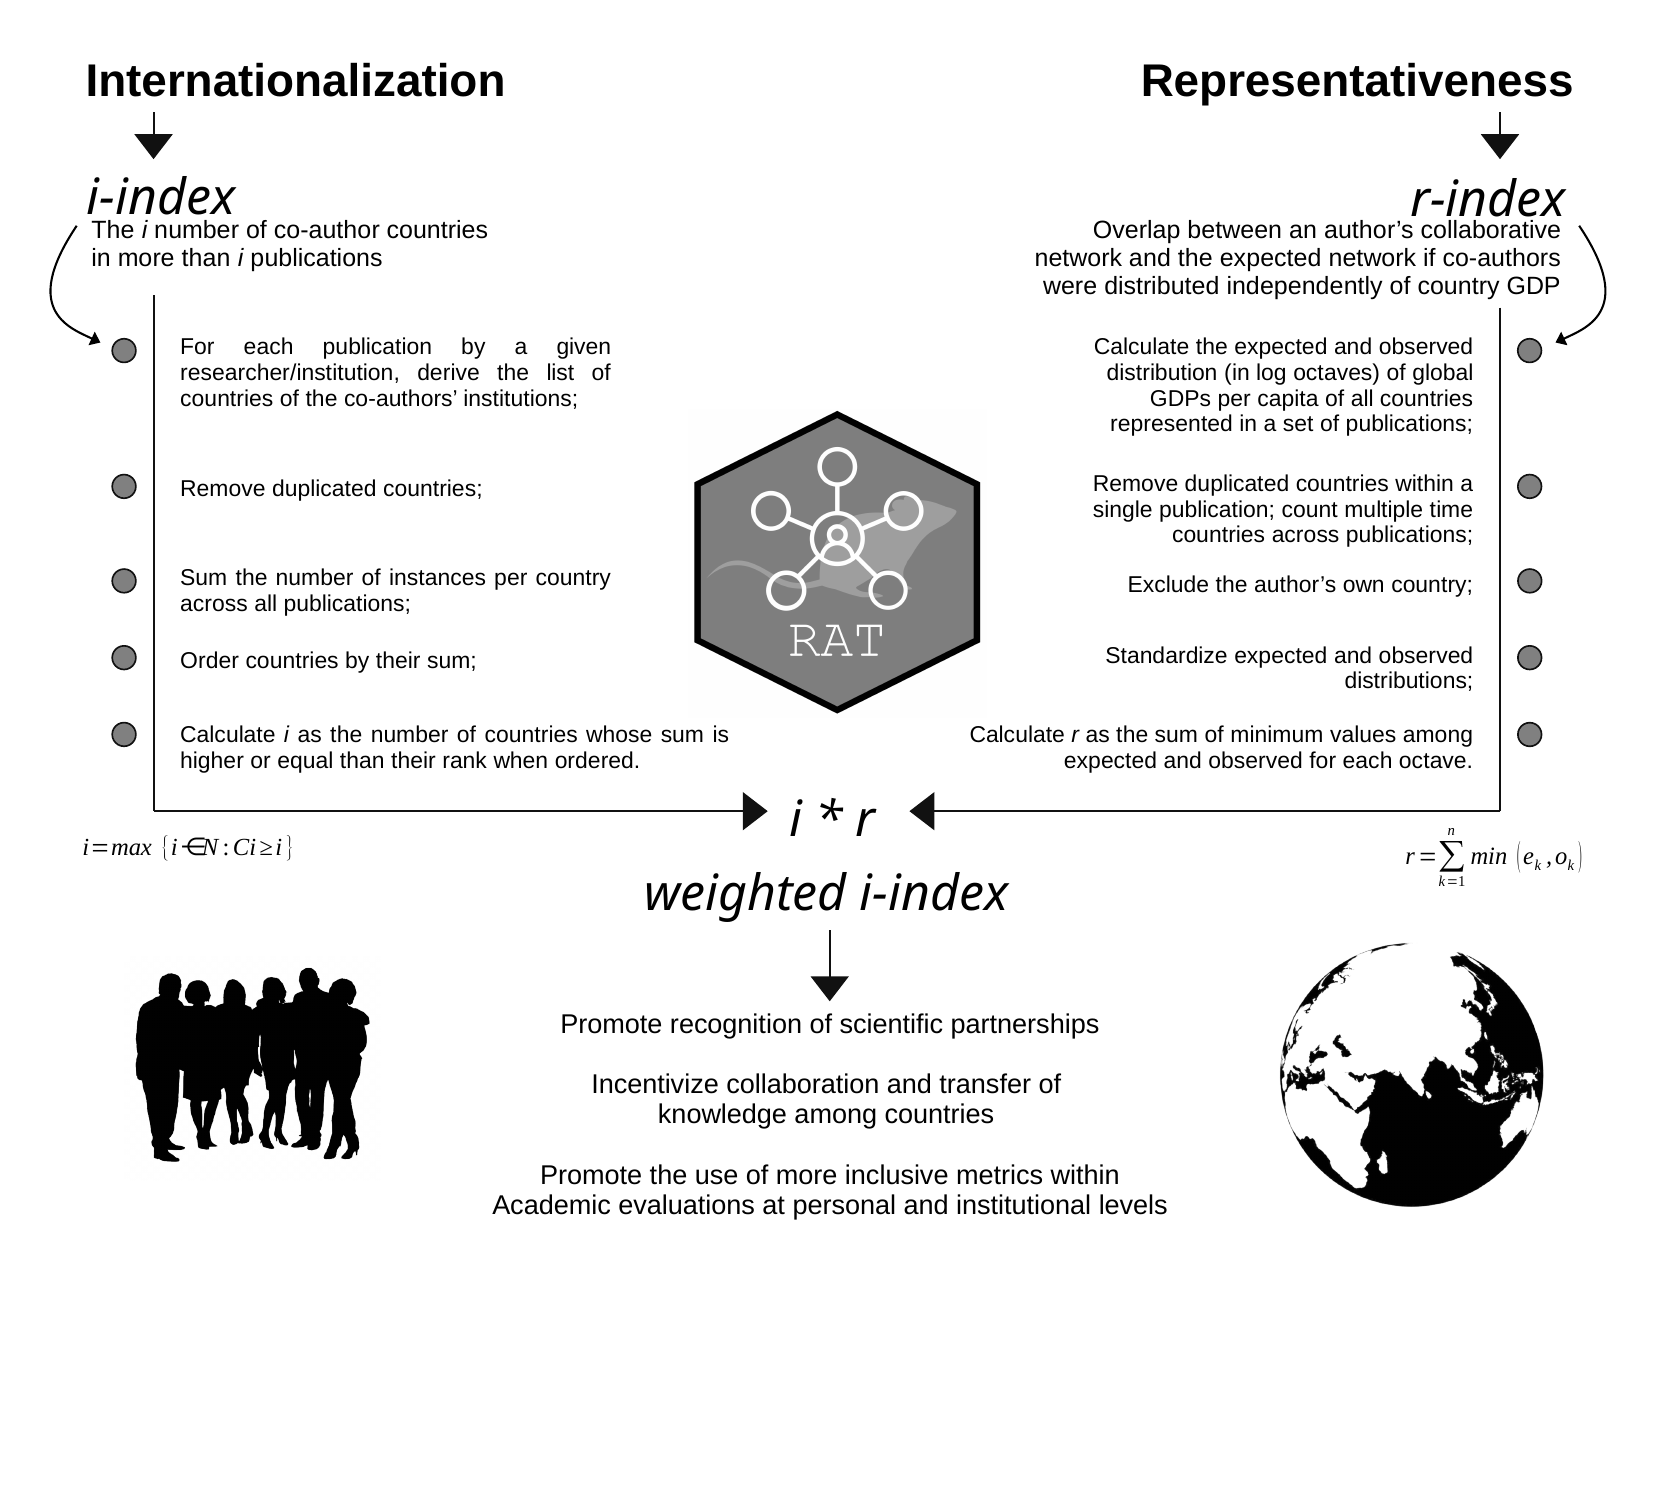

Internationalization
Representativeness
i-index
r-index
The i number of co-author countries
in more than i publications
Overlap between an author’s collaborative network and the expected network if co-authors were distributed independently of country GDP
For each publication by a given researcher/institution, derive the list of countries of the co-authors’ institutions;
Calculate the expected and observed distribution (in log octaves) of global GDPs per capita of all countries represented in a set of publications;
Remove duplicated countries within a single publication; count multiple time countries across publications;
Remove duplicated countries;
Sum the number of instances per country across all publications;
Exclude the author’s own country;
Standardize expected and observed distributions;
Order countries by their sum;
Calculate i as the number of countries whose sum is higher or equal than their rank when ordered.
Calculate r as the sum of minimum values among expected and observed for each octave.
 i * r
weighted i-index
Promote recognition of scientific partnerships
Incentivize collaboration and transfer of
knowledge among countries
Promote the use of more inclusive metrics within Academic evaluations at personal and institutional levels